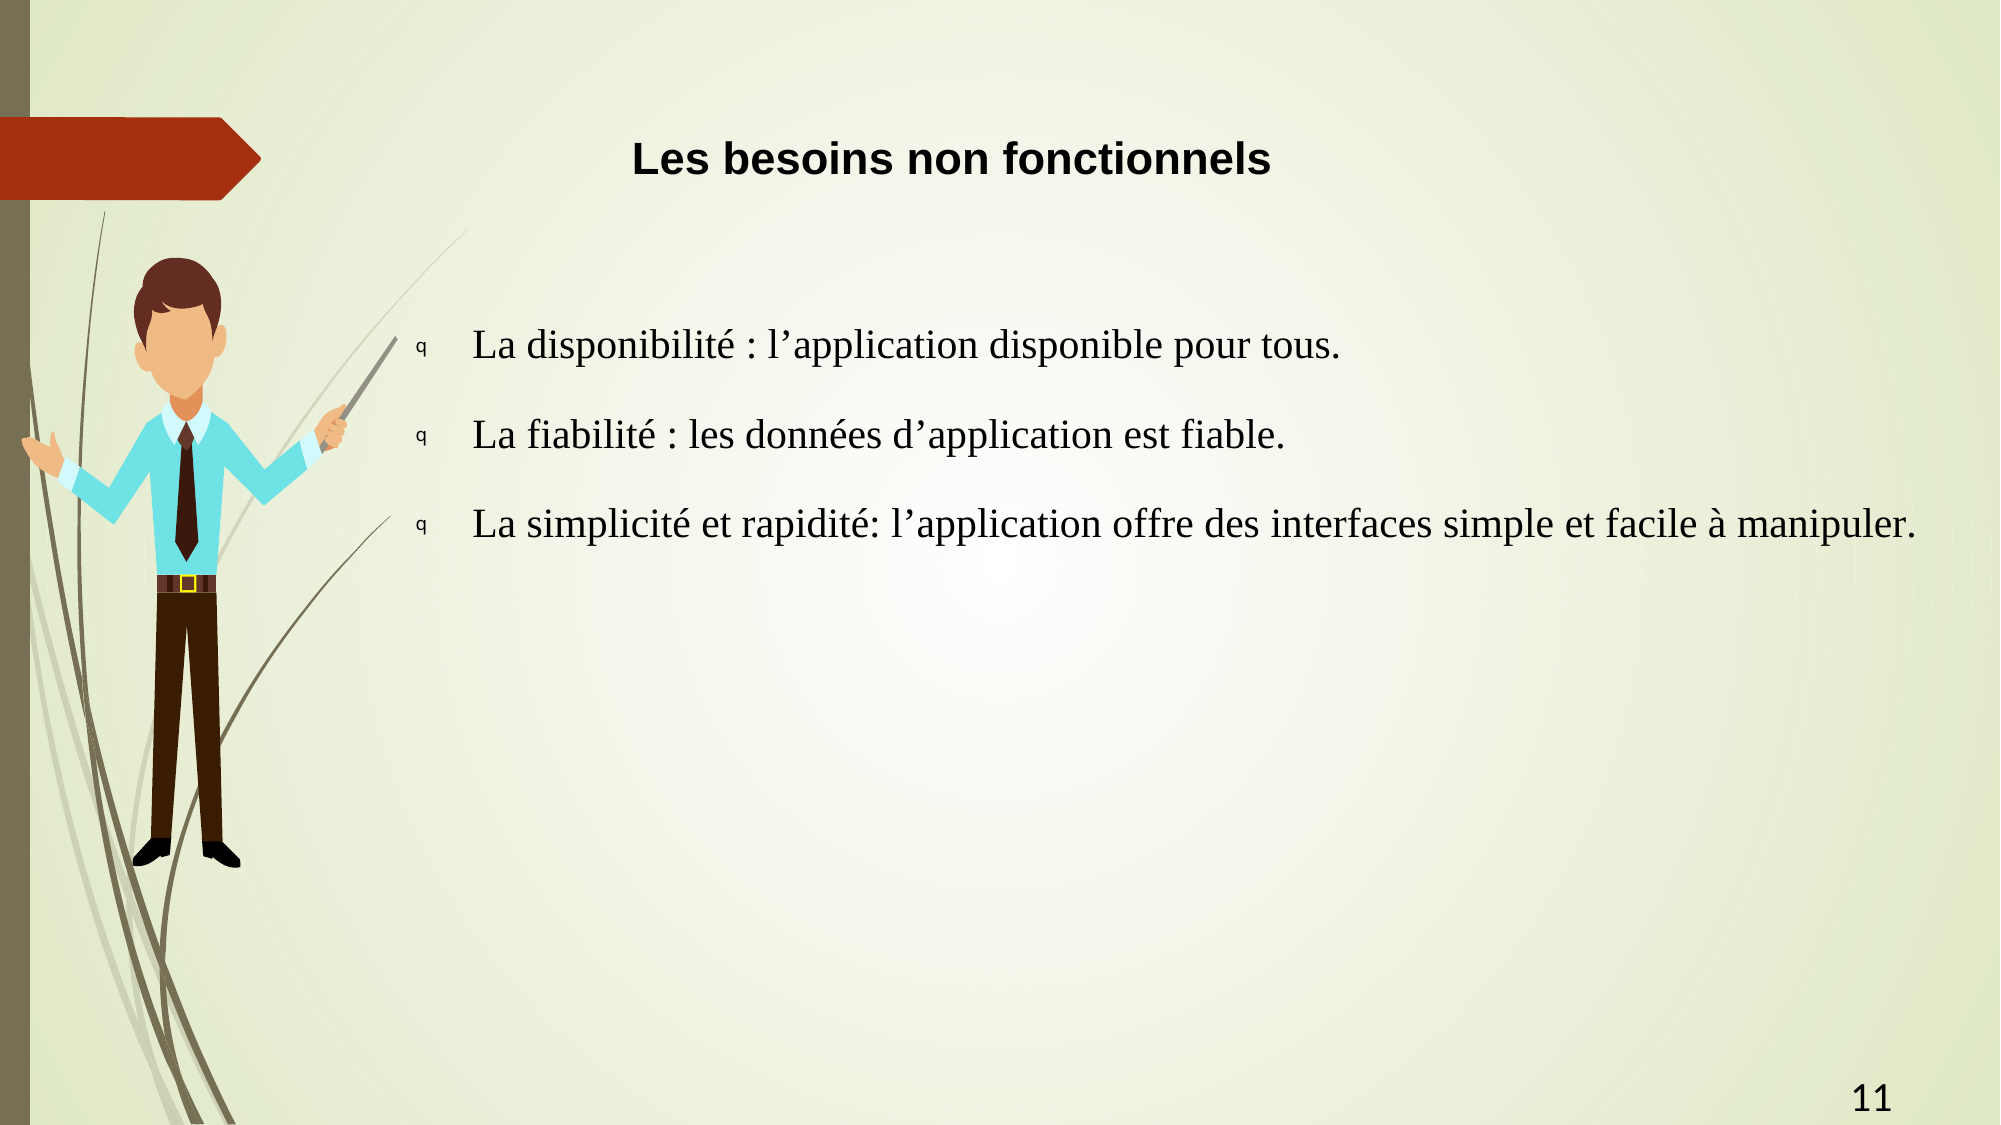

Les besoins non fonctionnels
La disponibilité : l’application disponible pour tous.
La fiabilité : les données d’application est fiable.
La simplicité et rapidité: l’application offre des interfaces simple et facile à manipuler.
11